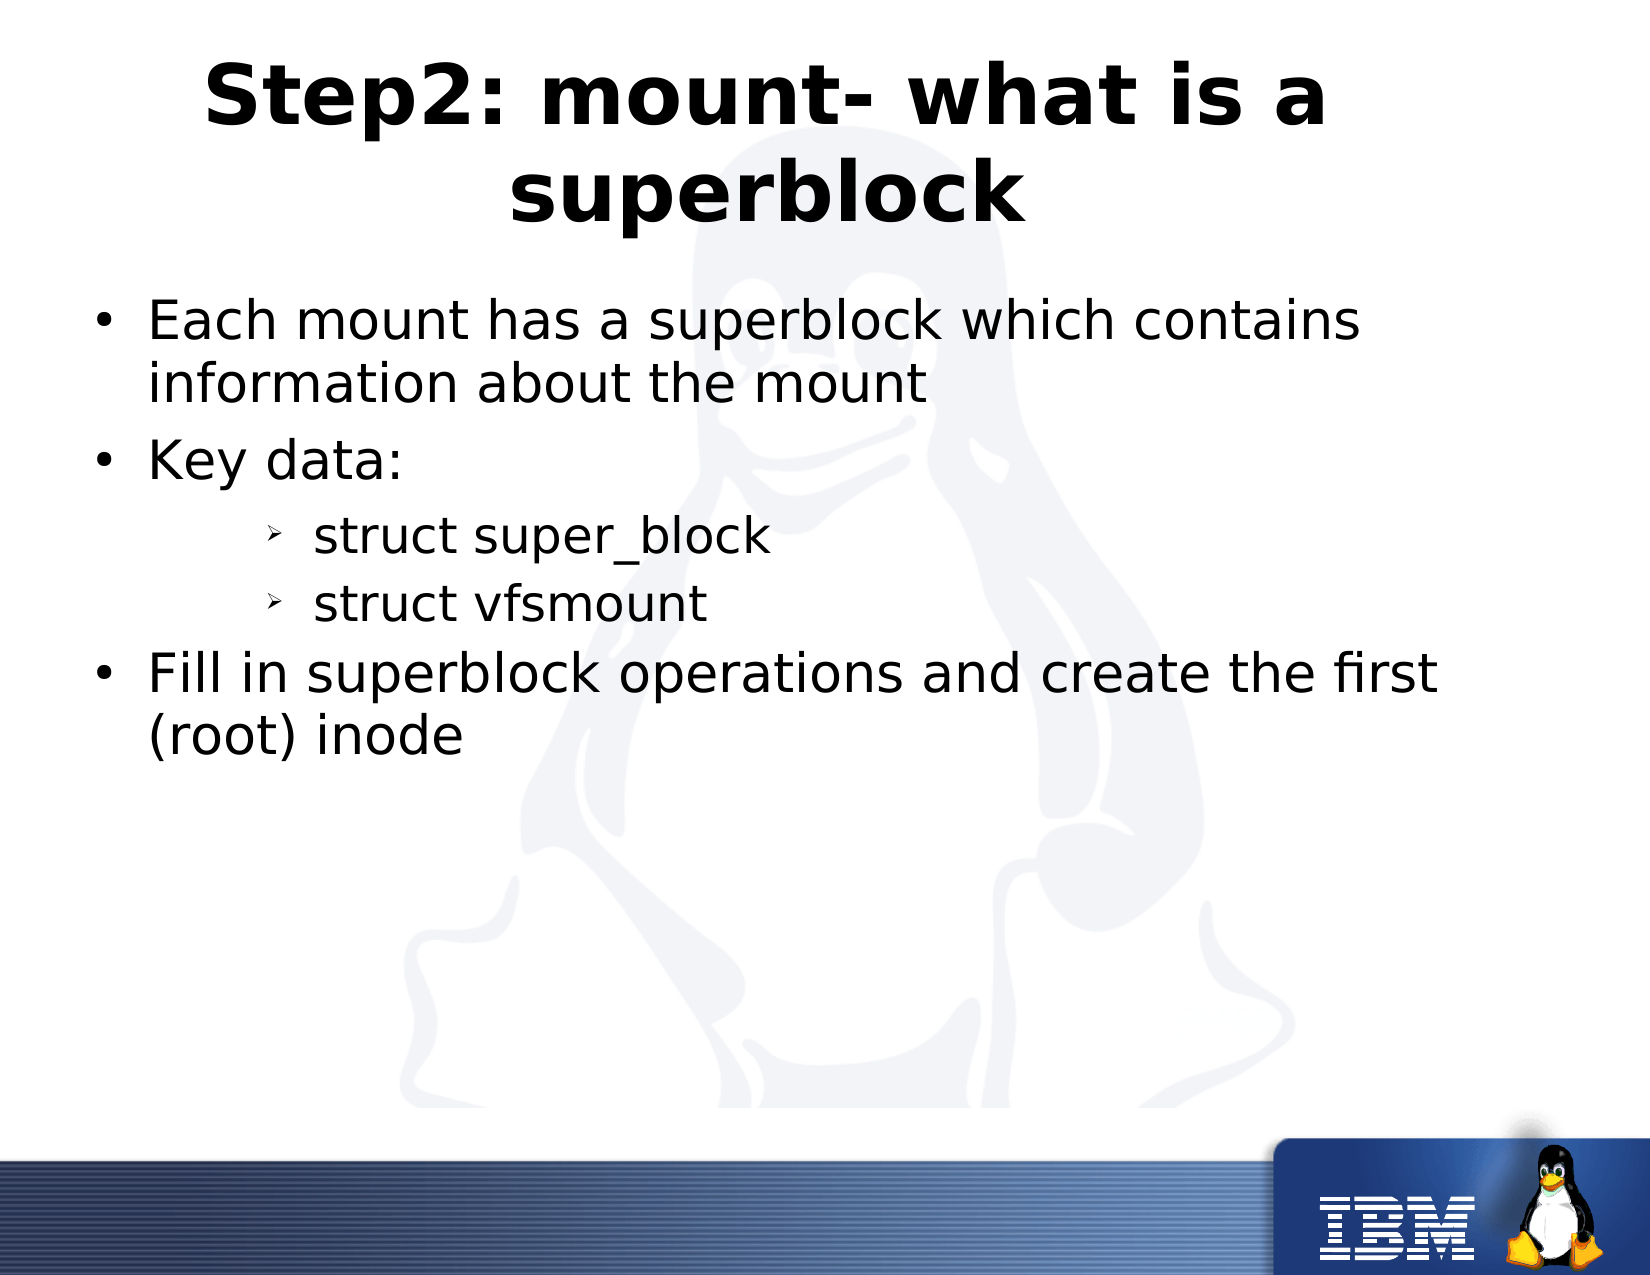

# Step2: mount- what is a superblock
Each mount has a superblock which contains information about the mount
Key data:
struct super_block
struct vfsmount
Fill in superblock operations and create the first (root) inode